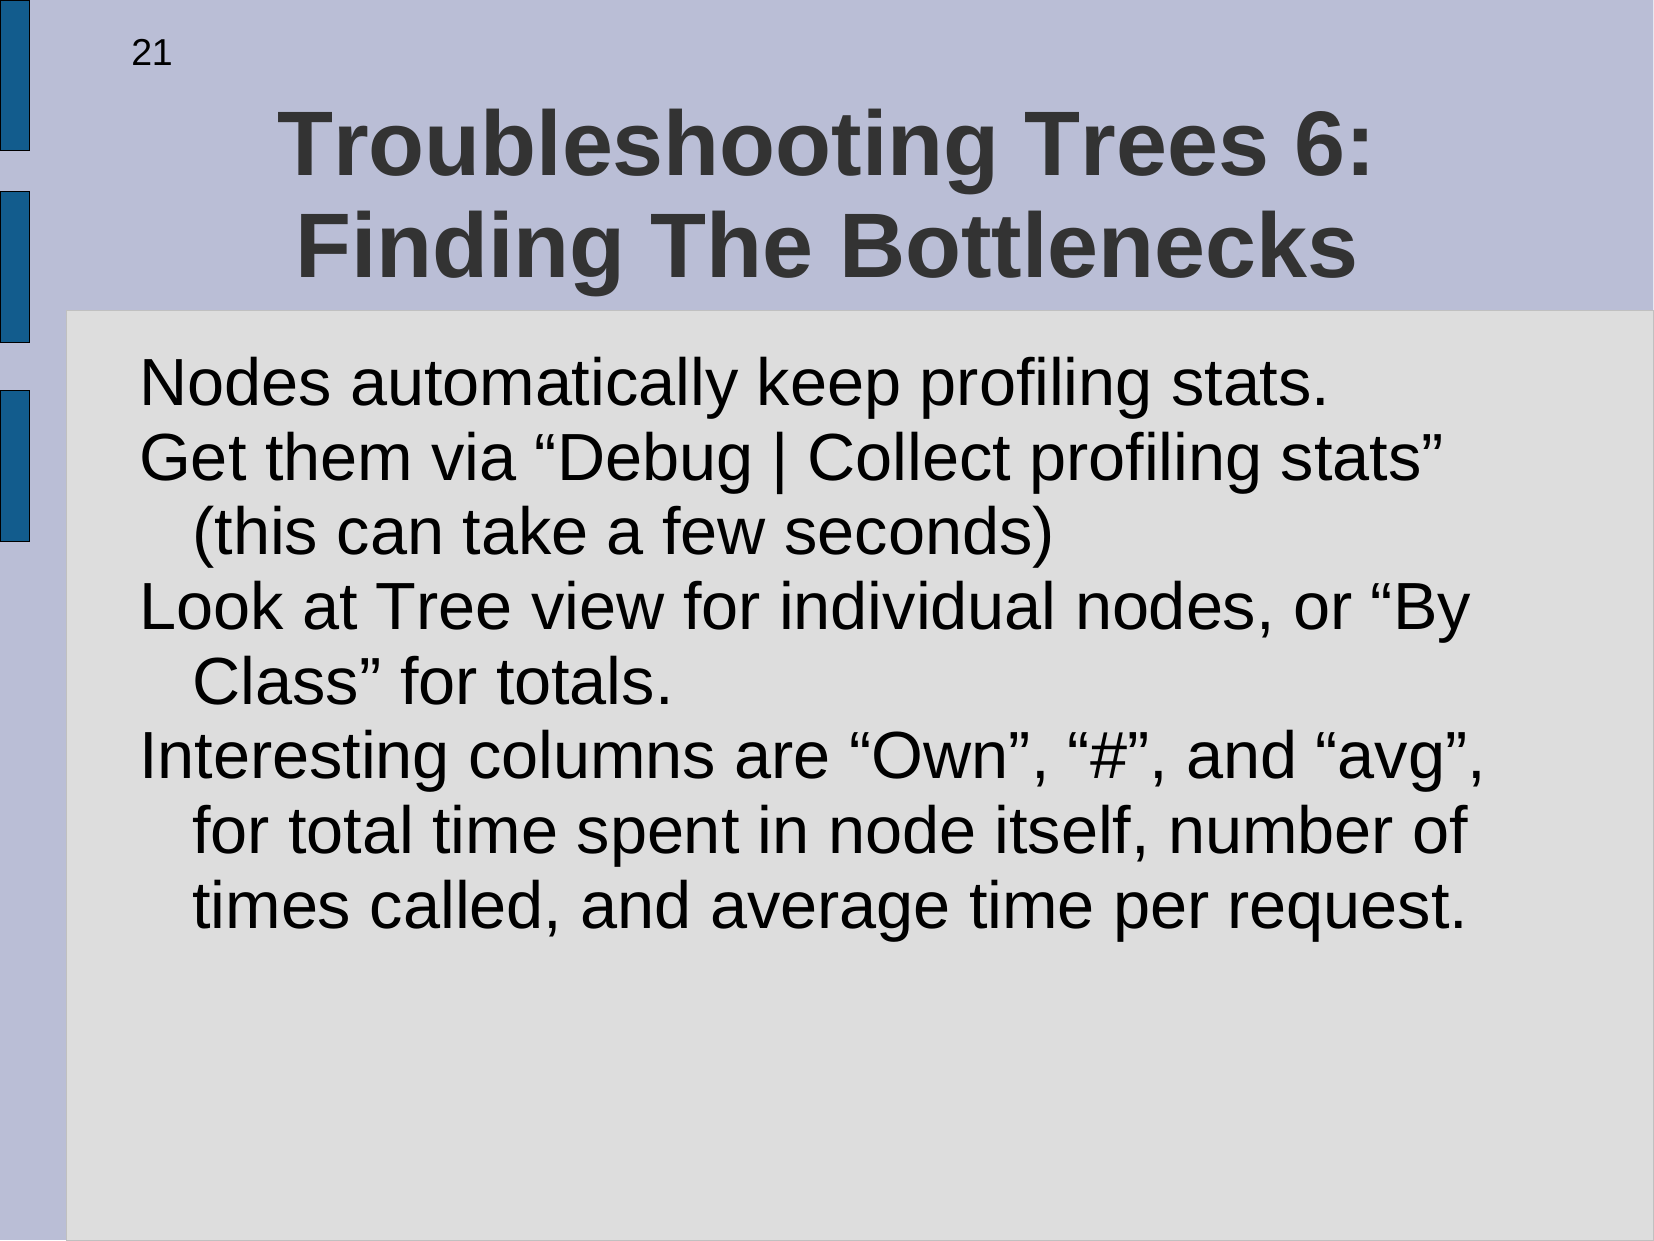

# Troubleshooting Trees 6: Finding The Bottlenecks
Nodes automatically keep profiling stats.
Get them via “Debug | Collect profiling stats” (this can take a few seconds)
Look at Tree view for individual nodes, or “By Class” for totals.
Interesting columns are “Own”, “#”, and “avg”, for total time spent in node itself, number of times called, and average time per request.